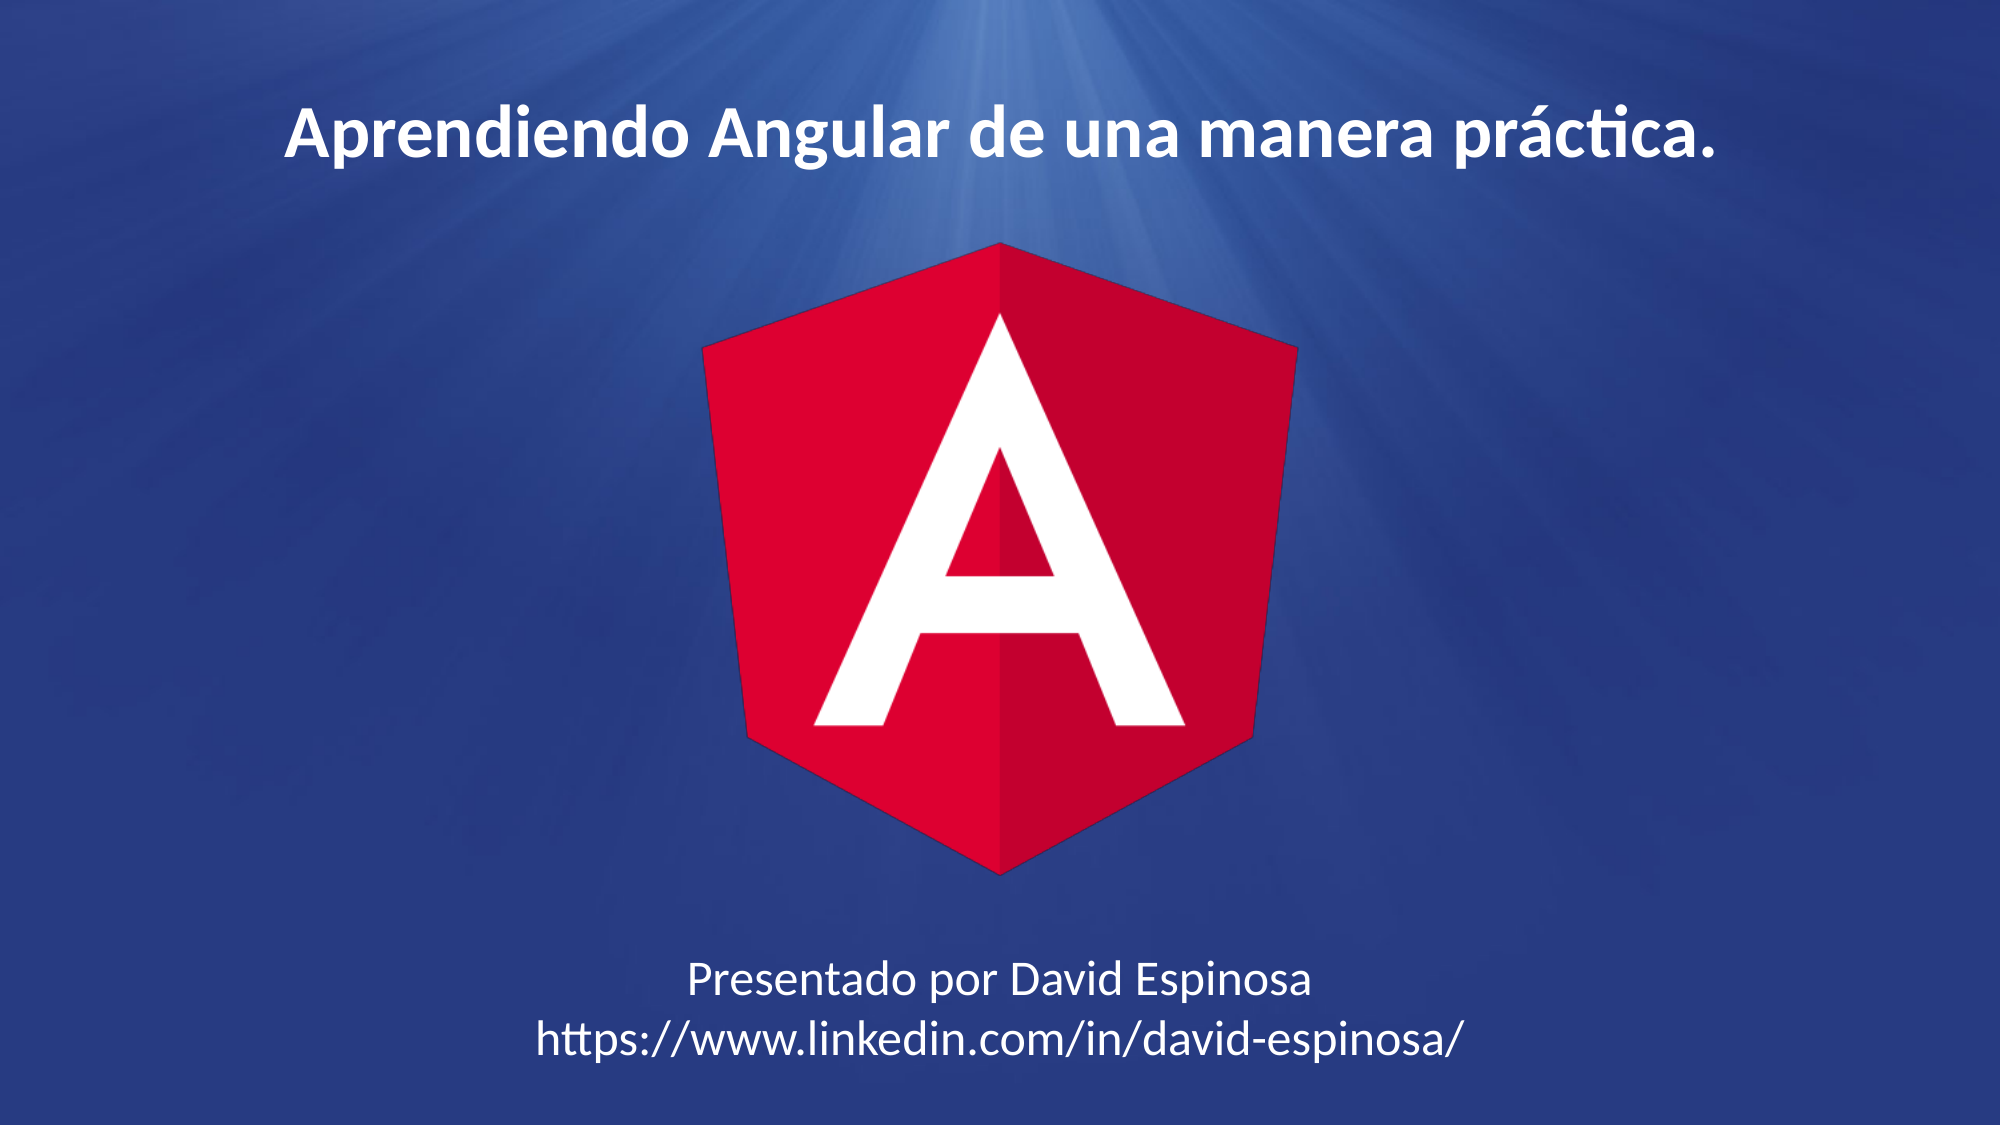

Aprendiendo Angular de una manera práctica.
Presentado por David Espinosa
https://www.linkedin.com/in/david-espinosa/